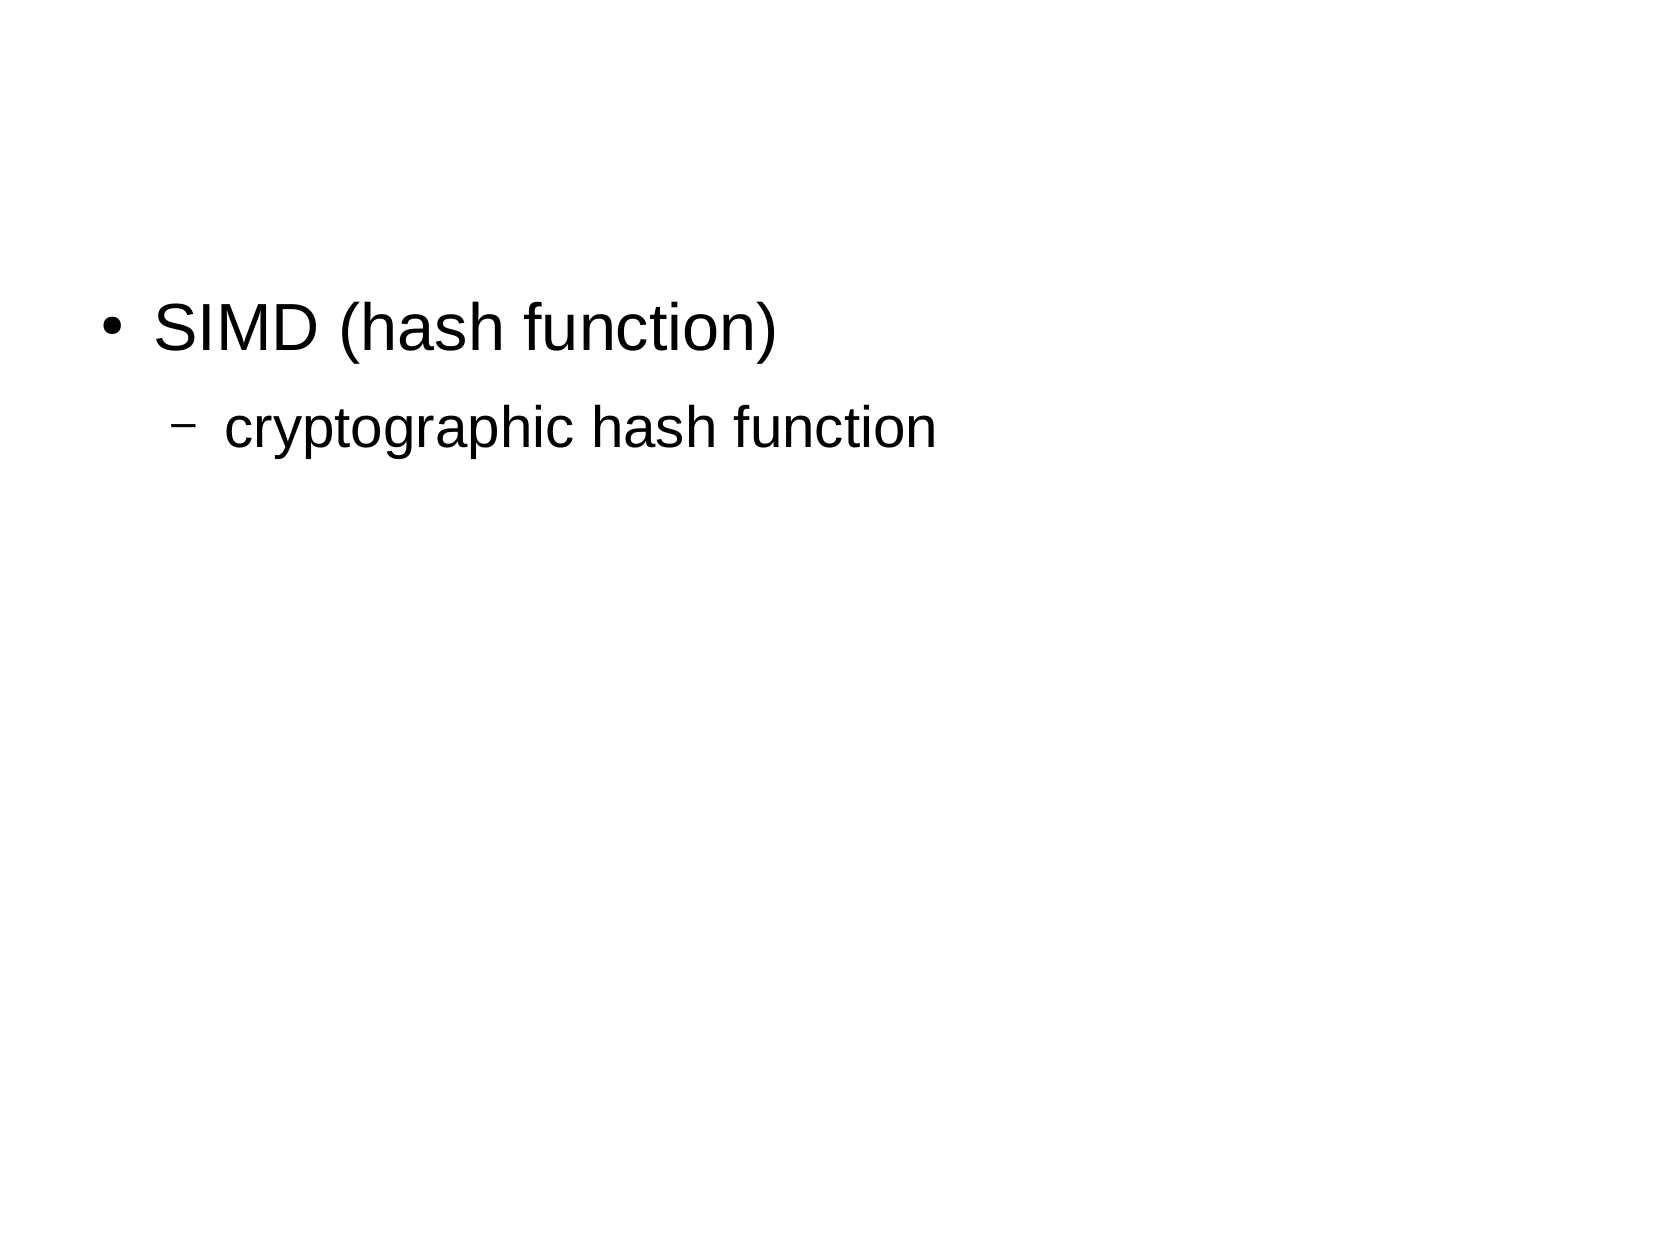

#
SIMD (hash function)
cryptographic hash function